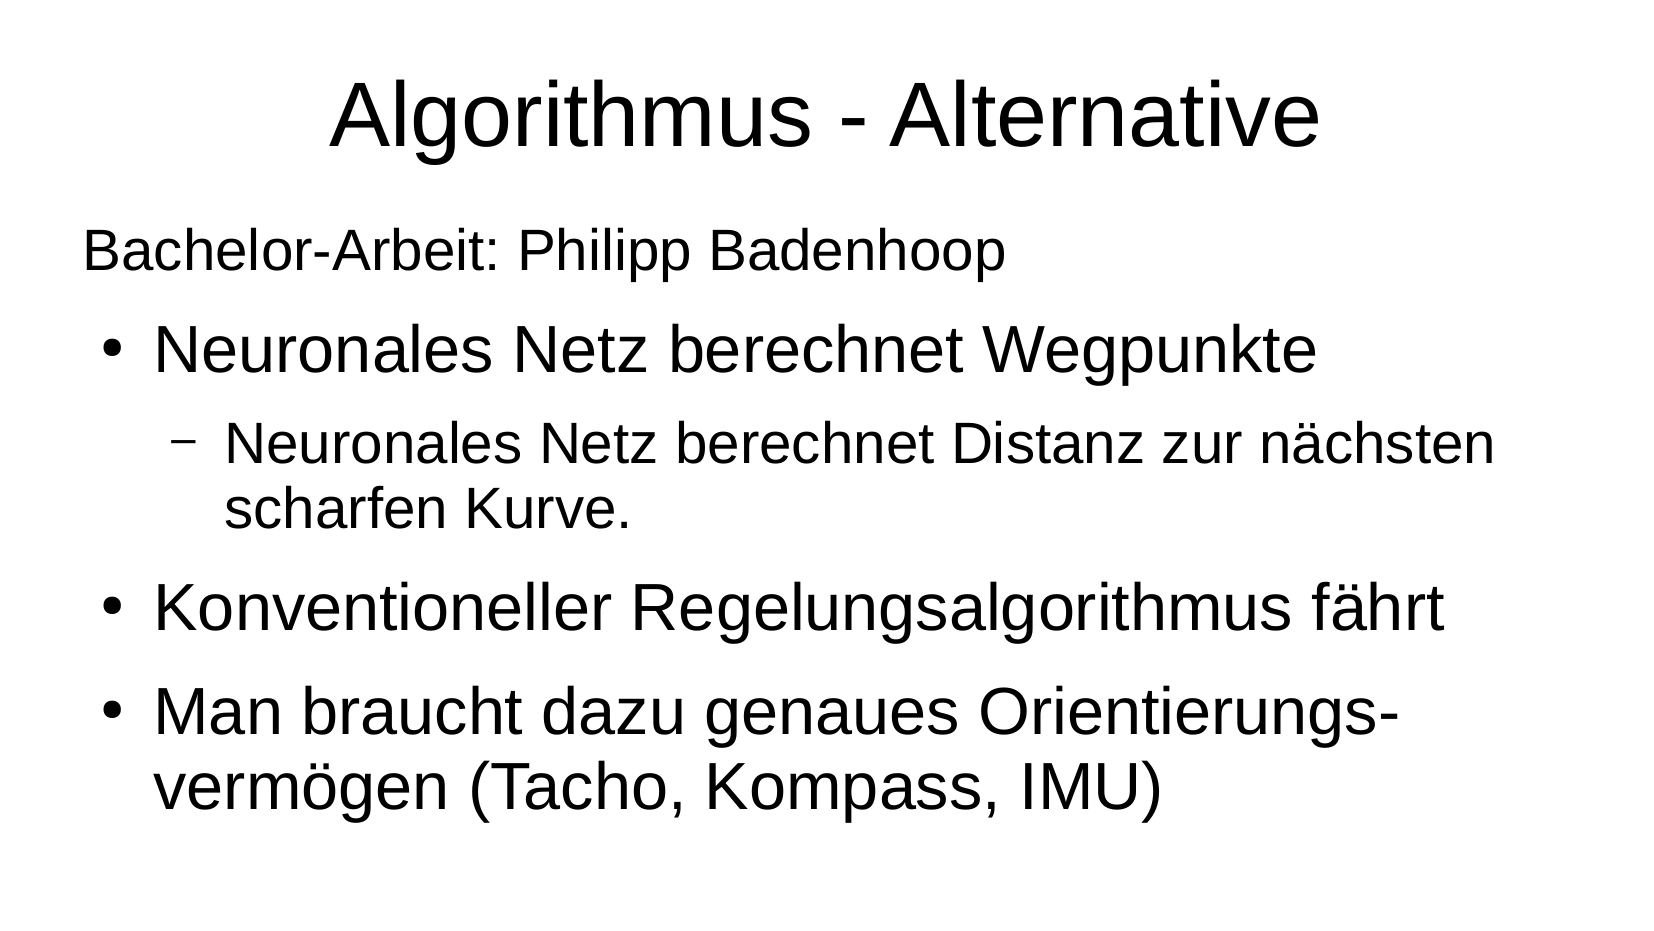

# Algorithmus - Alternative
Bachelor-Arbeit: Philipp Badenhoop
Neuronales Netz berechnet Wegpunkte
Neuronales Netz berechnet Distanz zur nächsten scharfen Kurve.
Konventioneller Regelungsalgorithmus fährt
Man braucht dazu genaues Orientierungs-vermögen (Tacho, Kompass, IMU)